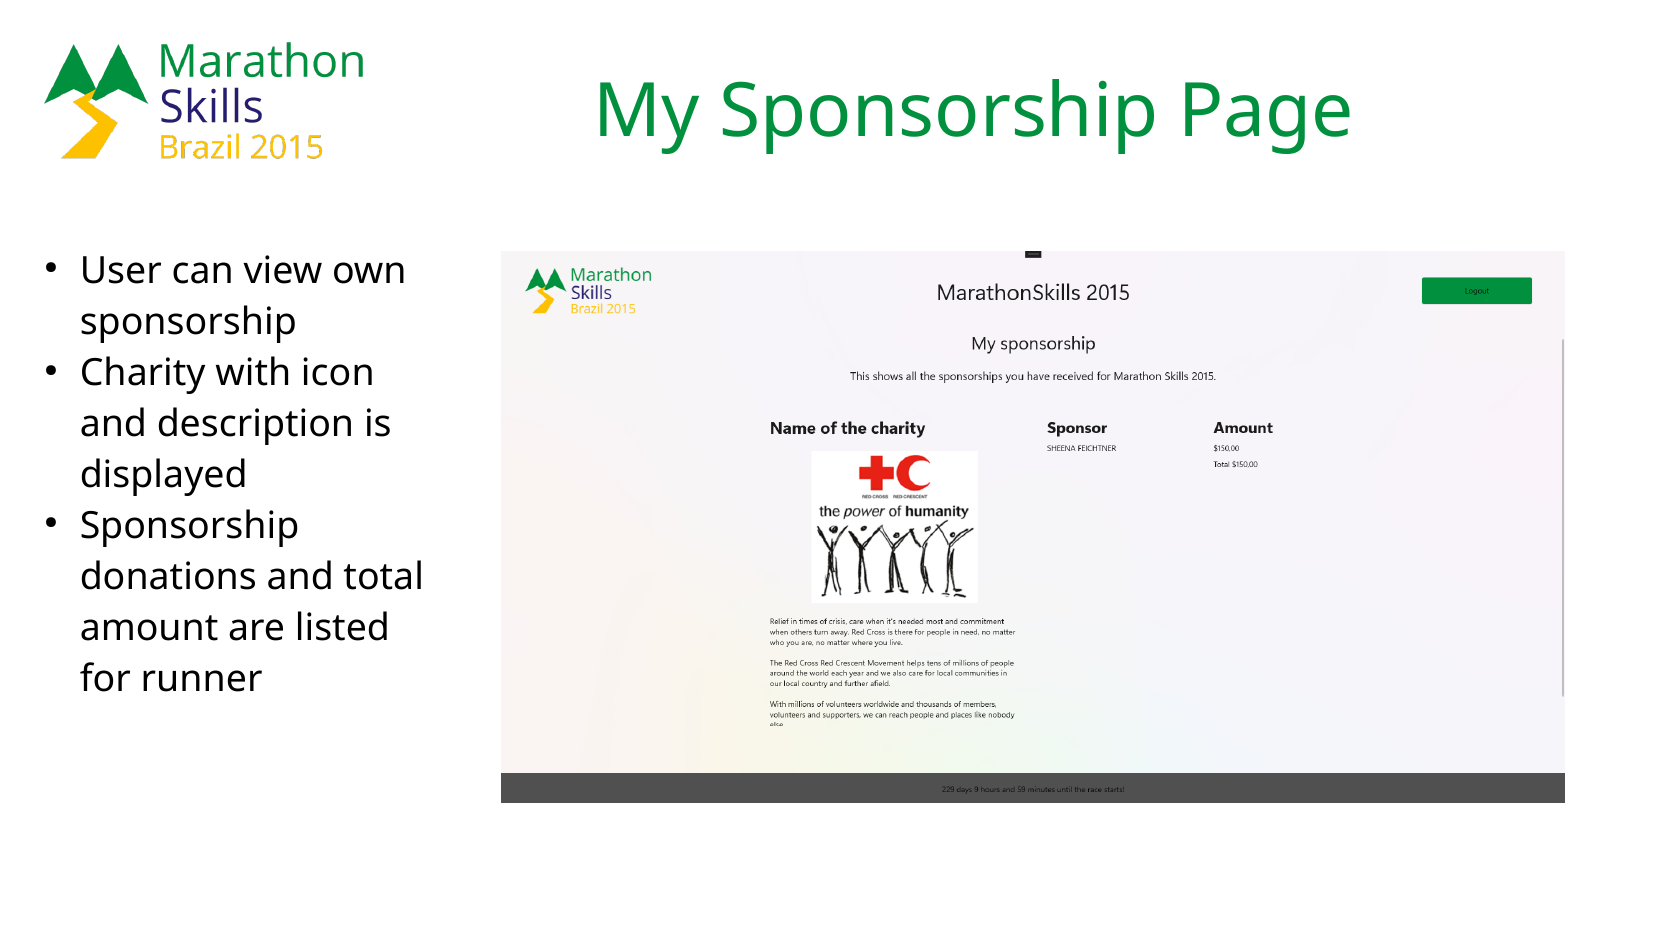

# My Sponsorship Page
User can view own sponsorship
Charity with icon and description is displayed
Sponsorship donations and total amount are listed for runner